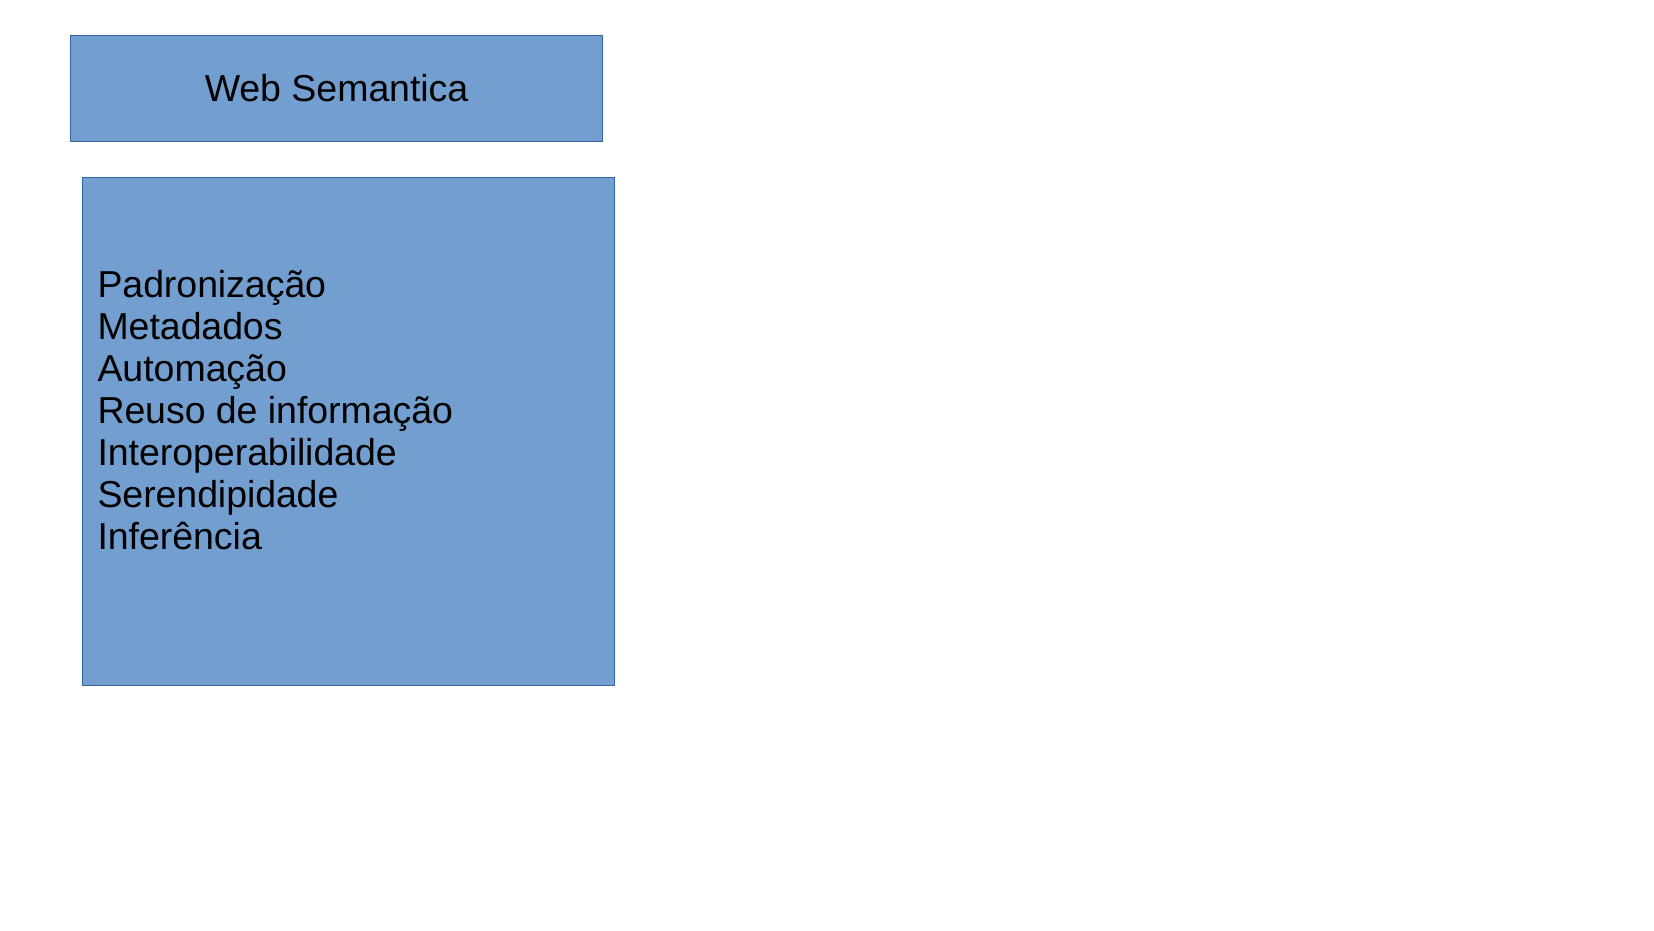

Web Semantica
Padronização
Metadados
Automação
Reuso de informação
Interoperabilidade
Serendipidade
Inferência